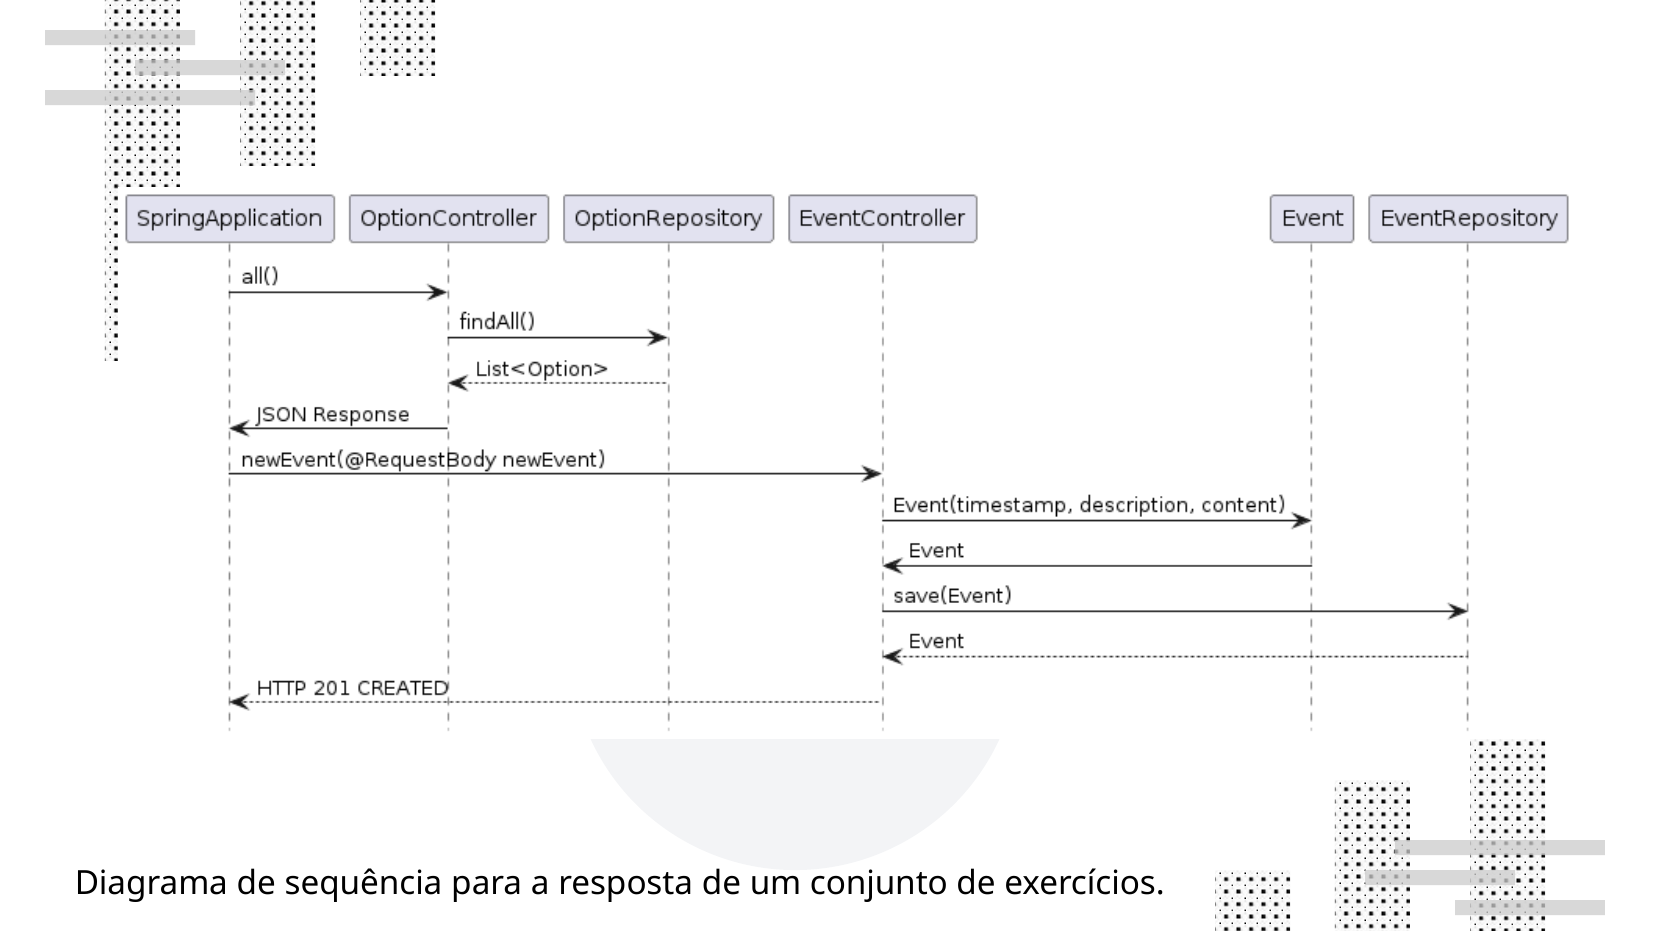

Diagrama de sequência para a resposta de um conjunto de exercícios.